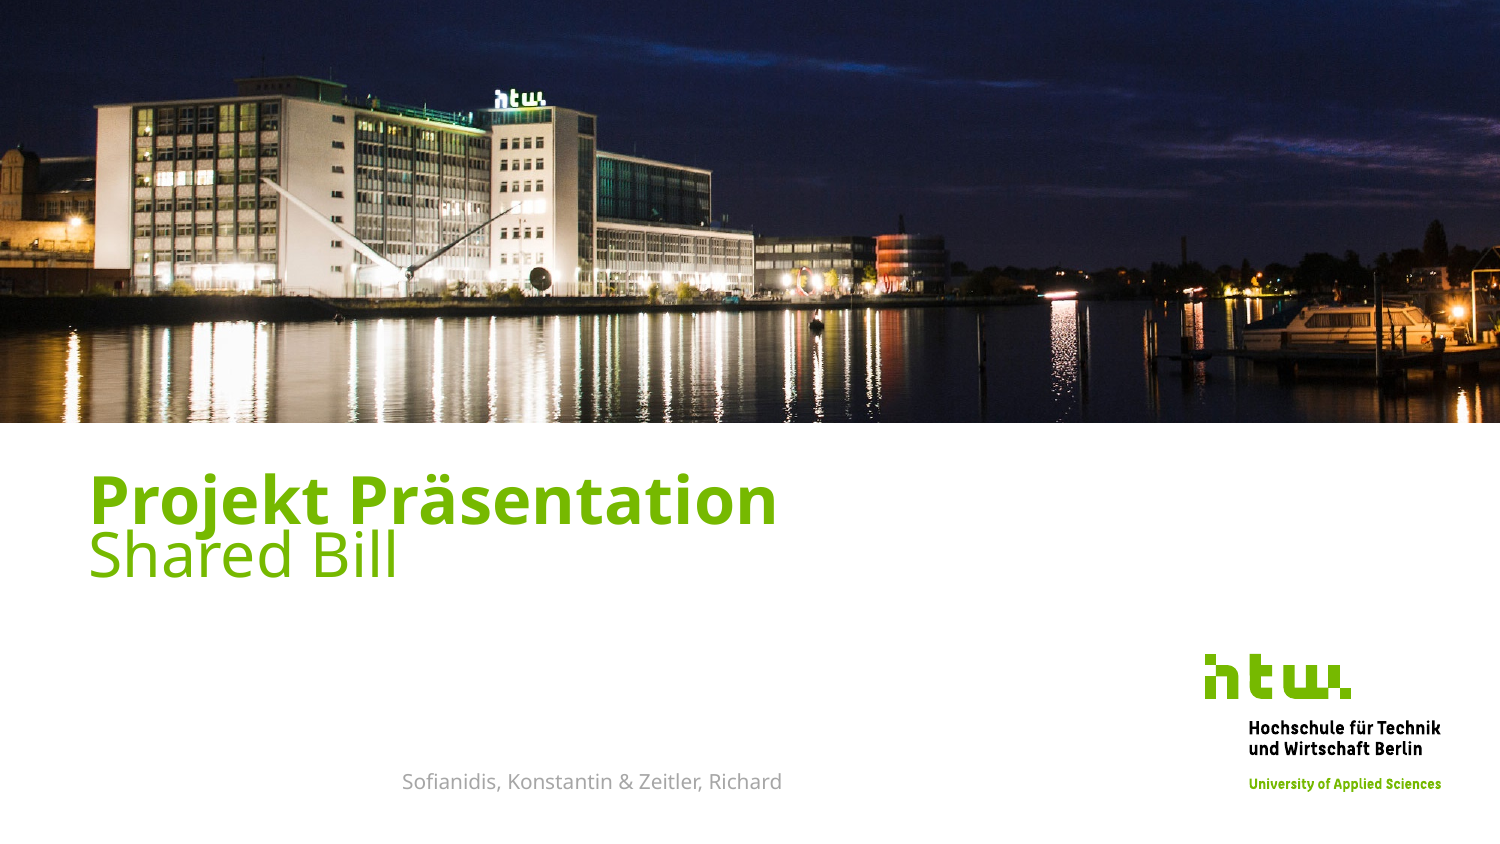

# Projekt Präsentation
Shared Bill
Sofianidis, Konstantin & Zeitler, Richard